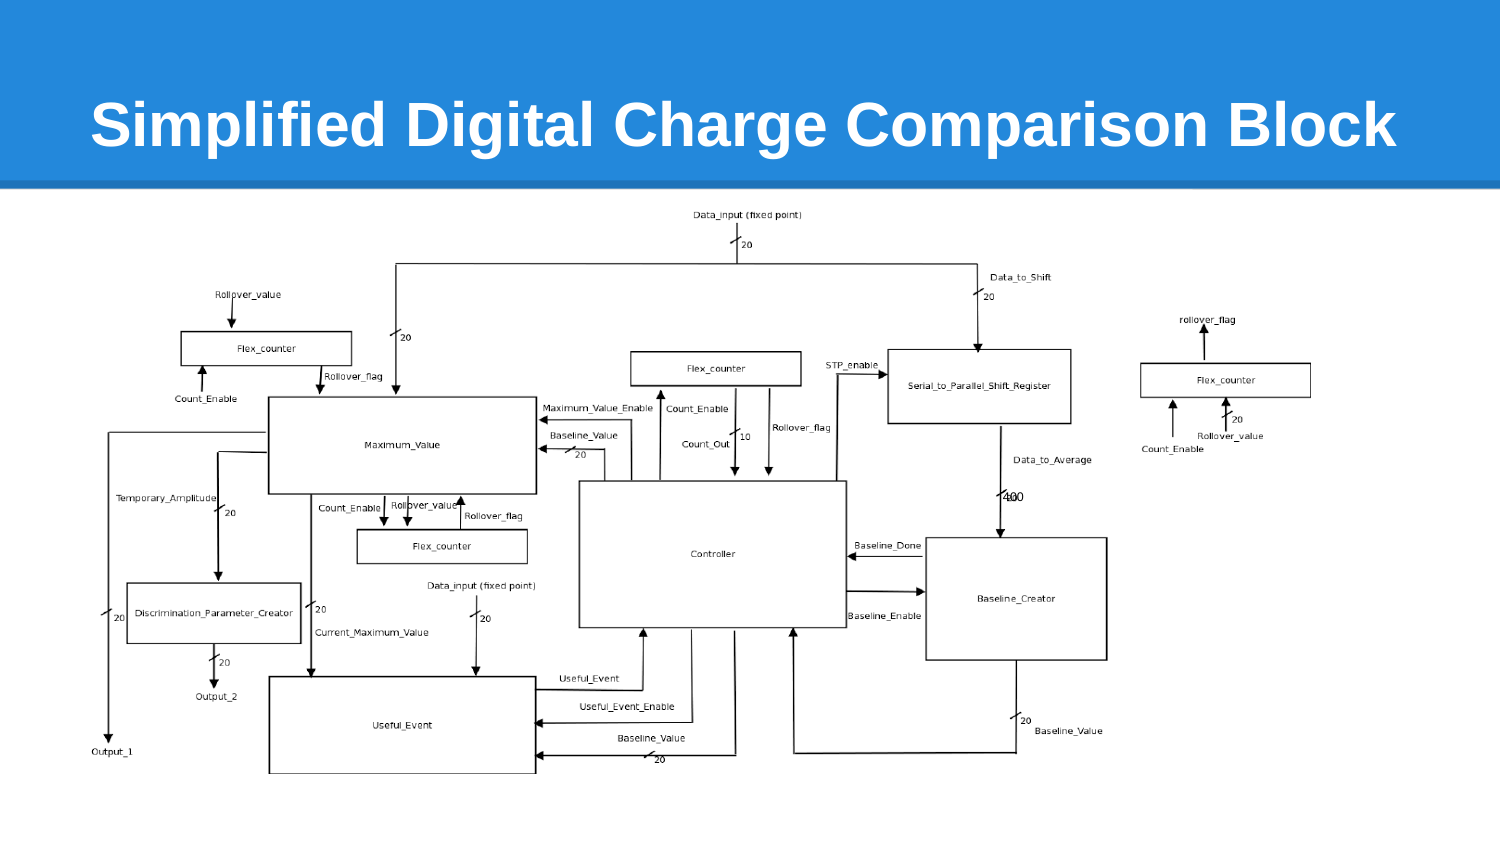

# Simplified Digital Charge Comparison Block
400